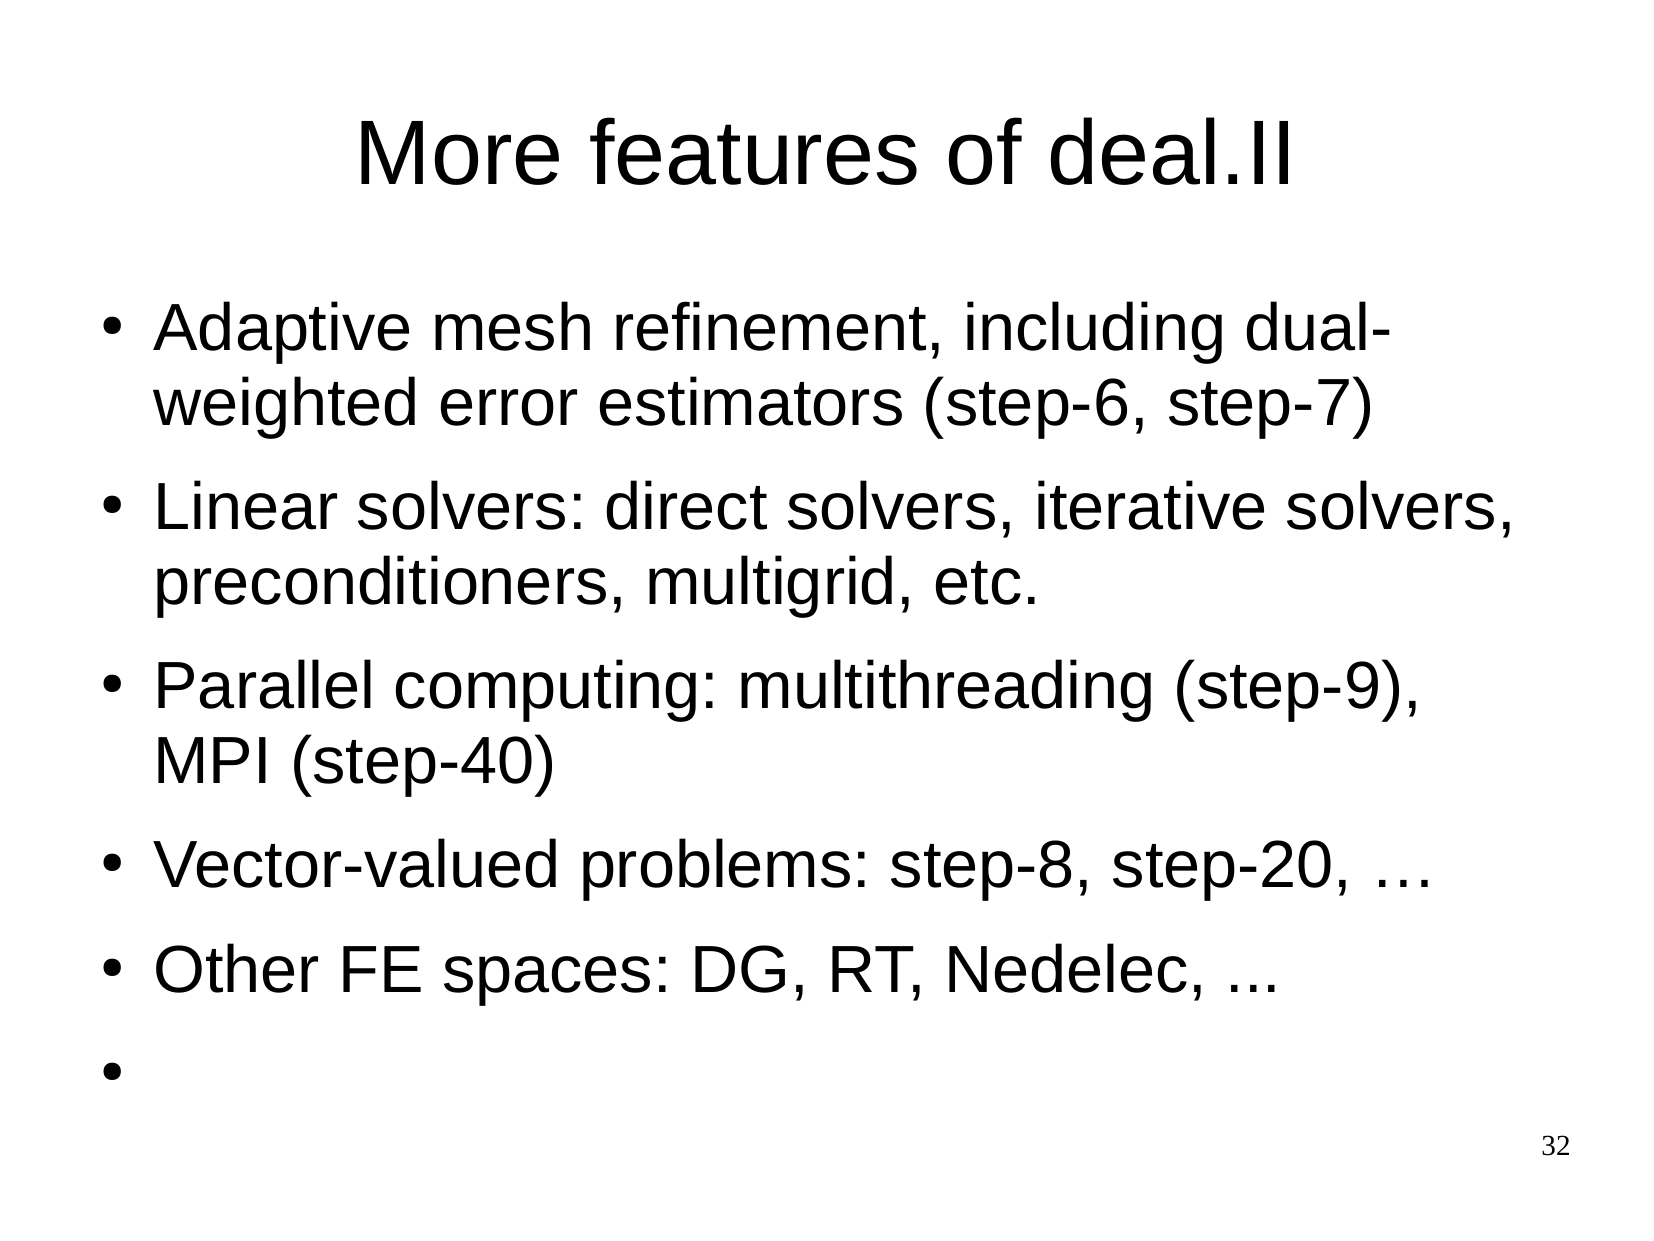

# More features of deal.II
Adaptive mesh refinement, including dual-weighted error estimators (step-6, step-7)
Linear solvers: direct solvers, iterative solvers, preconditioners, multigrid, etc.
Parallel computing: multithreading (step-9), MPI (step-40)
Vector-valued problems: step-8, step-20, …
Other FE spaces: DG, RT, Nedelec, ...
32